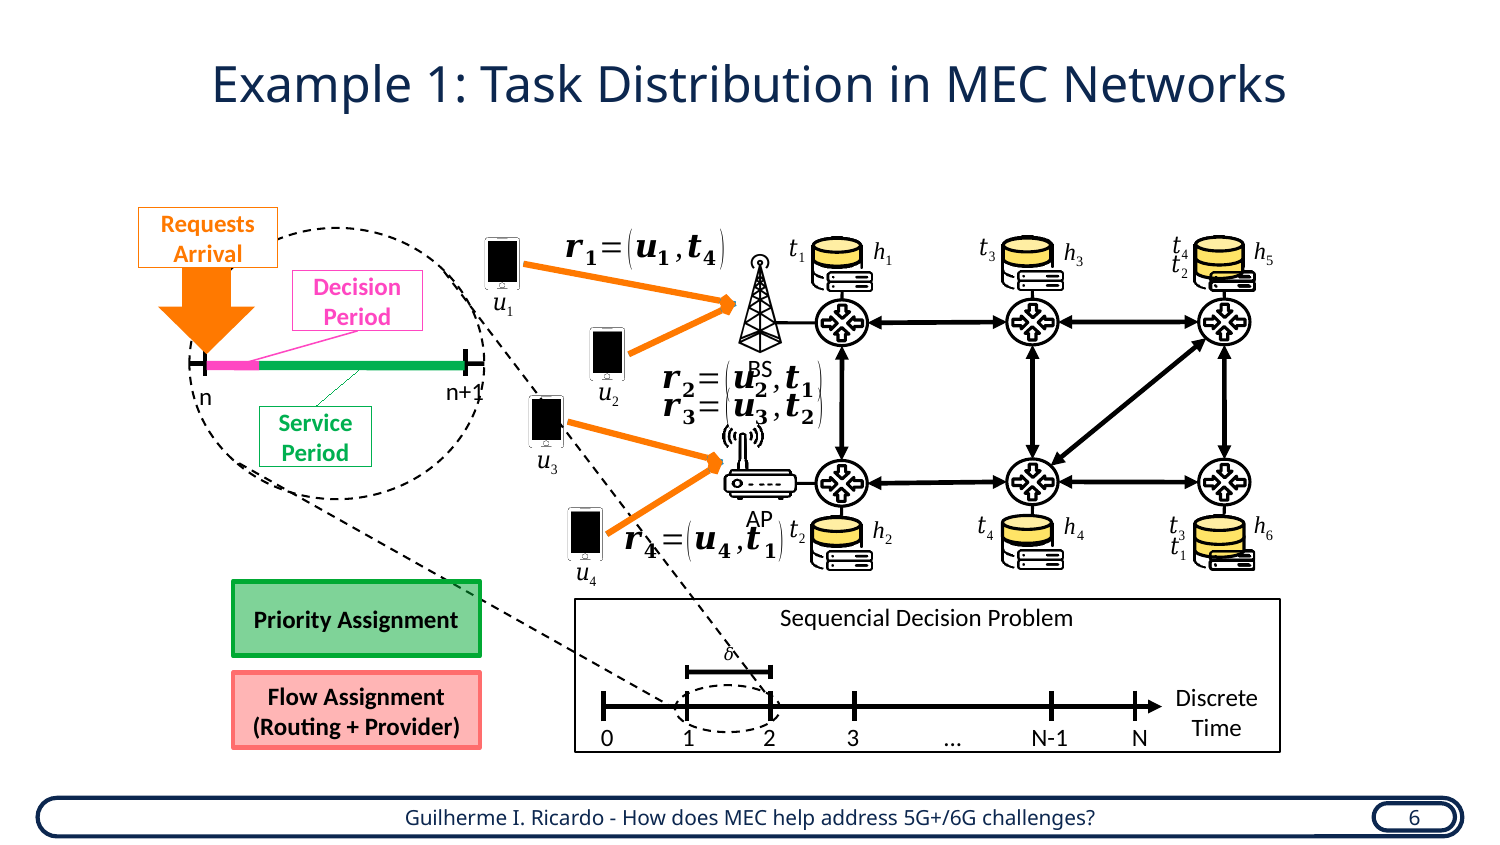

Example 1: Task Distribution in MEC Networks
Requests
Arrival
n+1
n
BS
AP
Decision
Period
Service
Period
Priority Assignment
Flow Assignment
(Routing + Provider)
Sequencial Decision Problem
Discrete
Time
0
1
2
3
...
N-1
N
Guilherme I. Ricardo - How does MEC help address 5G+/6G challenges?
6